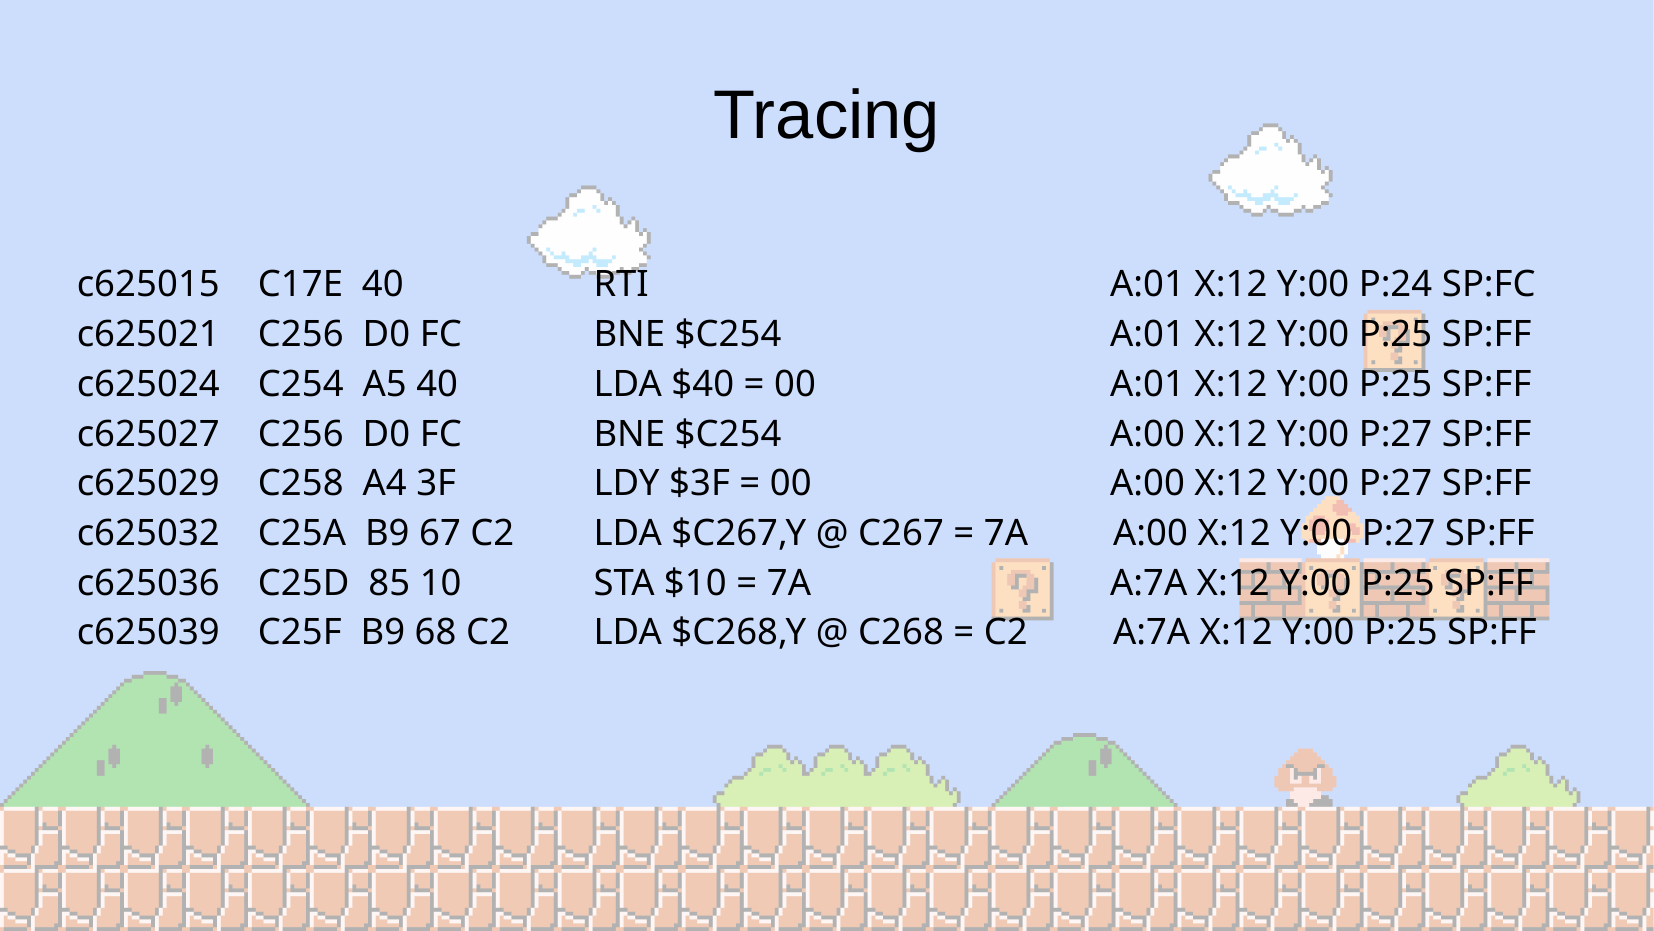

# Tracing
c625015 C17E 40 		RTI 			A:01 X:12 Y:00 P:24 SP:FC
c625021 C256 D0 FC 		BNE $C254 		A:01 X:12 Y:00 P:25 SP:FF
c625024 C254 A5 40 		LDA $40 = 00 		A:01 X:12 Y:00 P:25 SP:FF
c625027 C256 D0 FC 		BNE $C254 		A:00 X:12 Y:00 P:27 SP:FF
c625029 C258 A4 3F 		LDY $3F = 00 		A:00 X:12 Y:00 P:27 SP:FF
c625032 C25A B9 67 C2 	LDA $C267,Y @ C267 = 7A A:00 X:12 Y:00 P:27 SP:FF
c625036 C25D 85 10 		STA $10 = 7A 		A:7A X:12 Y:00 P:25 SP:FF
c625039 C25F B9 68 C2 	LDA $C268,Y @ C268 = C2 A:7A X:12 Y:00 P:25 SP:FF